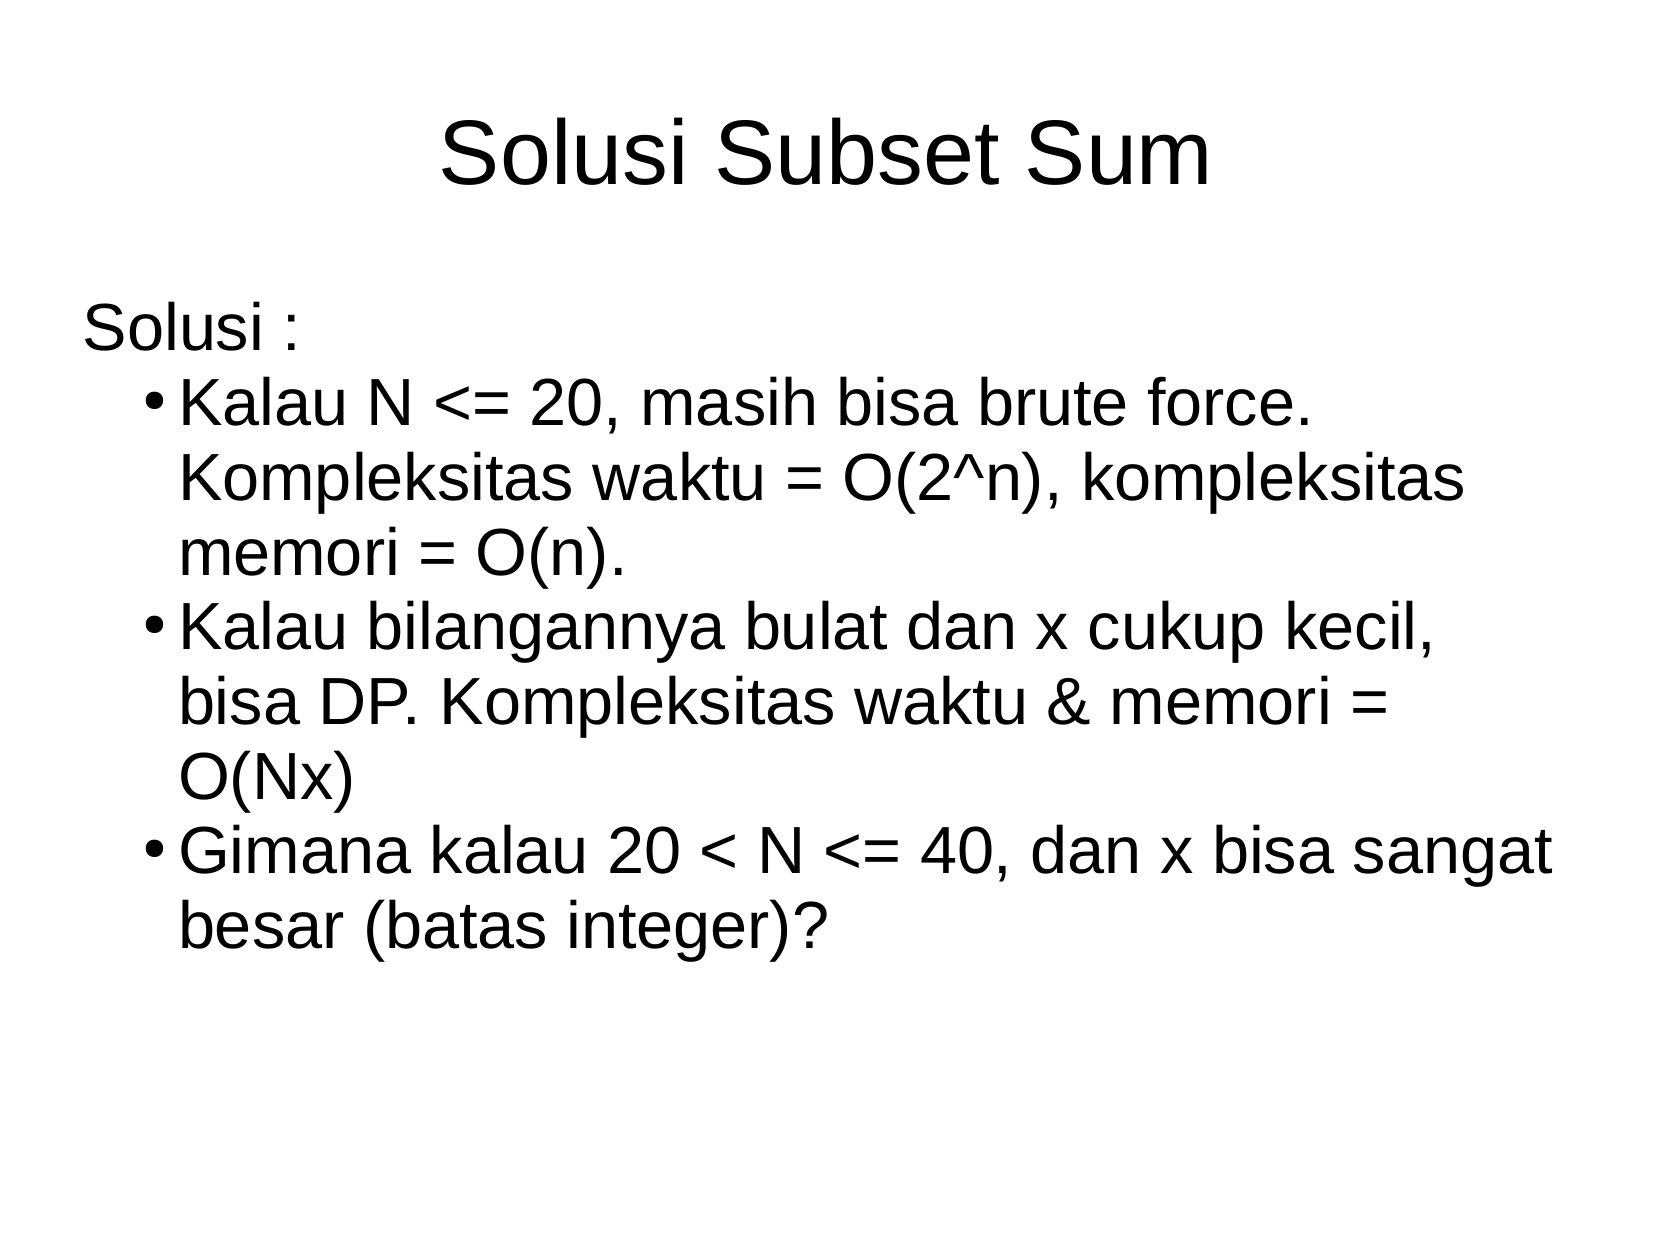

# Solusi Subset Sum
Solusi :
Kalau N <= 20, masih bisa brute force. Kompleksitas waktu = O(2^n), kompleksitas memori = O(n).
Kalau bilangannya bulat dan x cukup kecil, bisa DP. Kompleksitas waktu & memori = O(Nx)
Gimana kalau 20 < N <= 40, dan x bisa sangat besar (batas integer)?